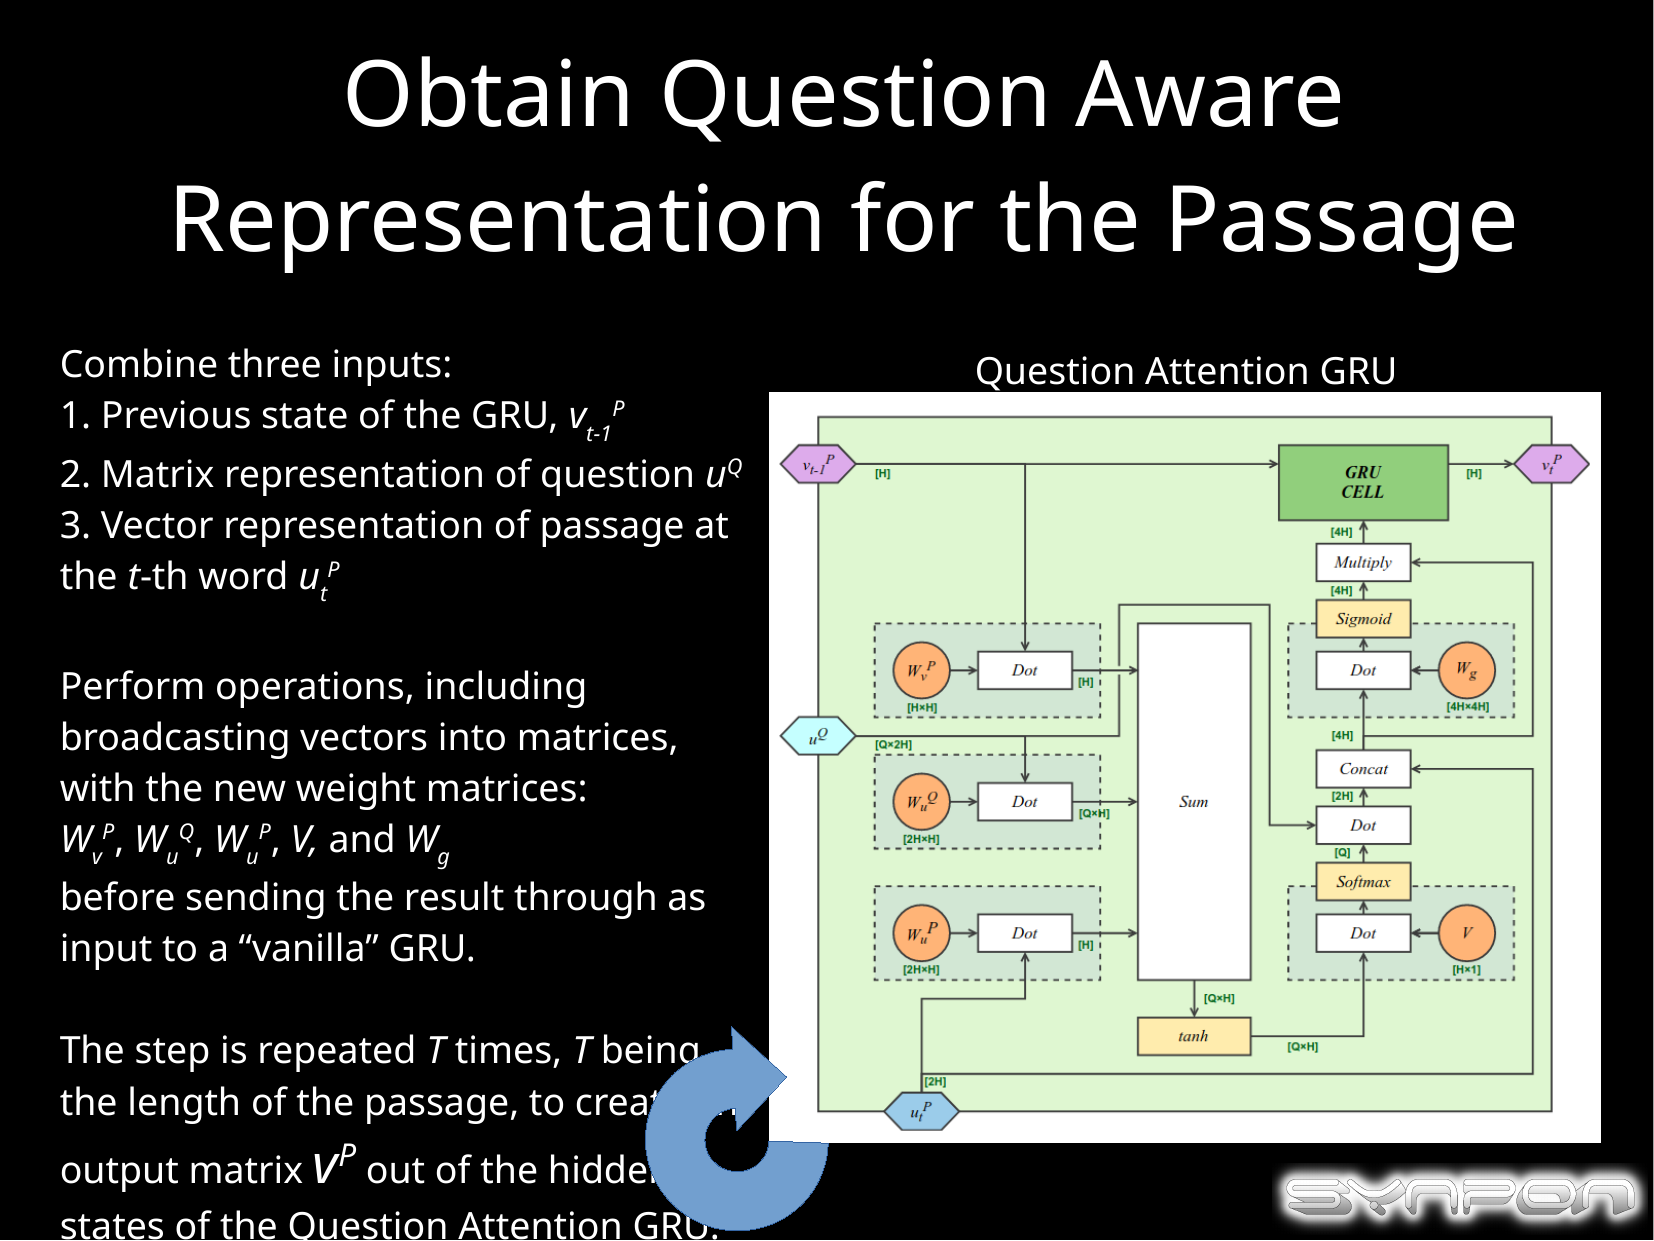

# Obtain Question Aware Representation for the Passage
Combine three inputs:
1. Previous state of the GRU, vt-1P
2. Matrix representation of question uQ
3. Vector representation of passage at the t-th word utP
Perform operations, including broadcasting vectors into matrices, with the new weight matrices:
WvP, WuQ, WuP, V, and Wg
before sending the result through as input to a “vanilla” GRU.
The step is repeated T times, T being the length of the passage, to create an output matrix vP out of the hidden states of the Question Attention GRU.
Question Attention GRU